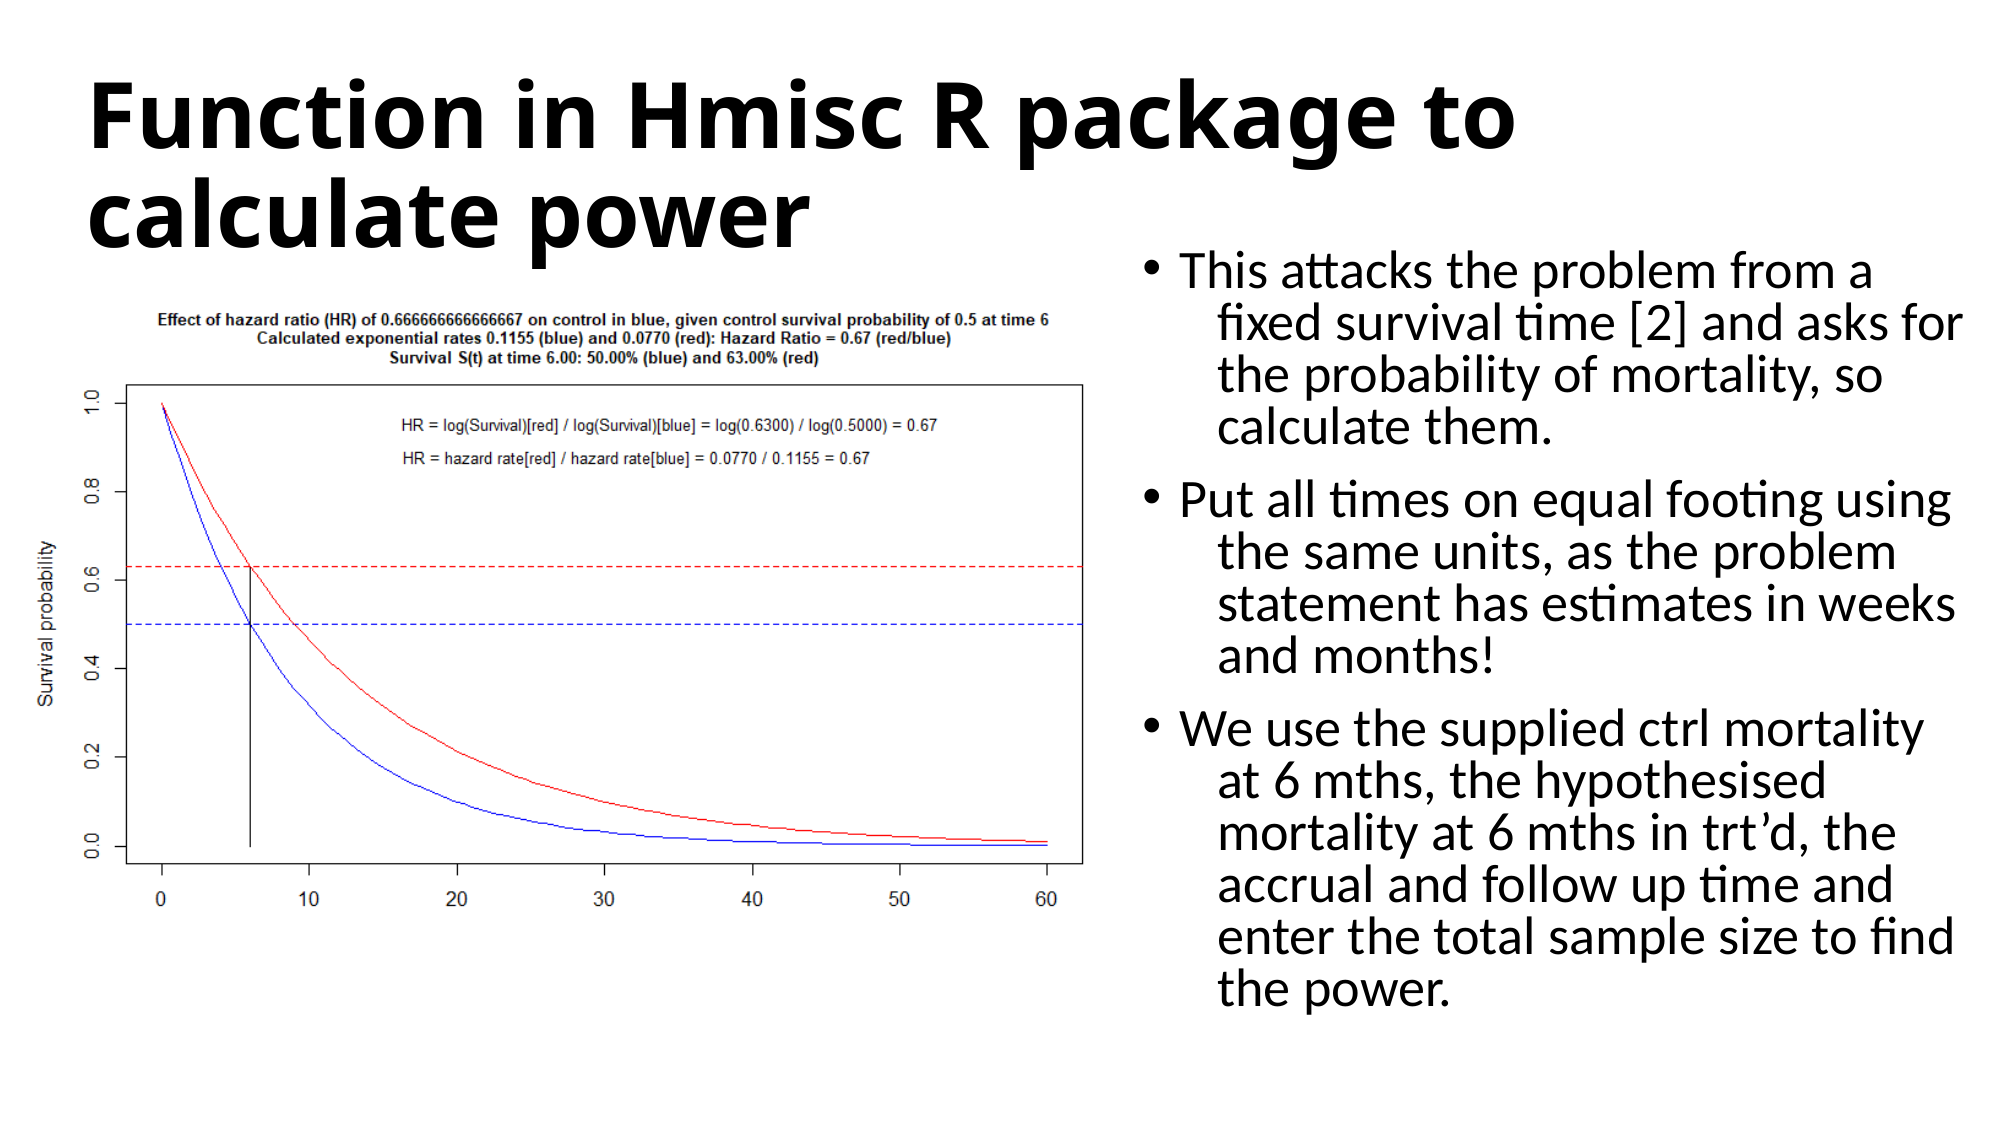

# Function in Hmisc R package to calculate power
This attacks the problem from a fixed survival time [2] and asks for the probability of mortality, so calculate them.
Put all times on equal footing using the same units, as the problem statement has estimates in weeks and months!
We use the supplied ctrl mortality at 6 mths, the hypothesised mortality at 6 mths in trt’d, the accrual and follow up time and enter the total sample size to find the power.